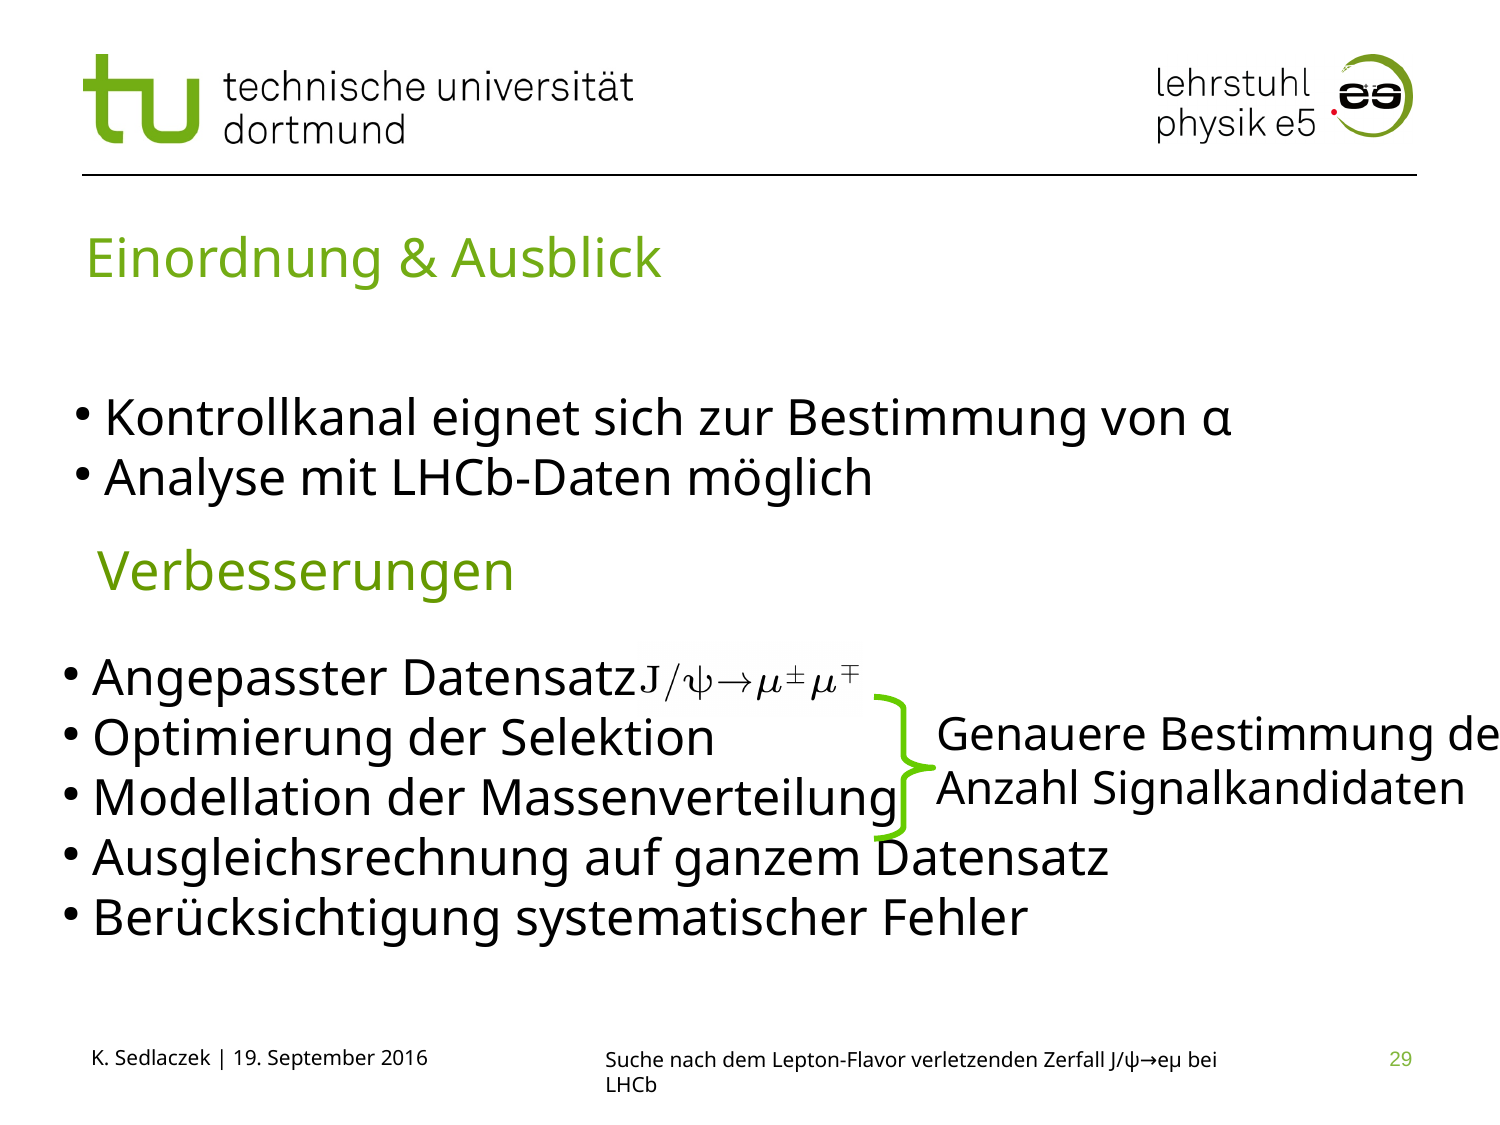

# Einordnung & Ausblick
 Kontrollkanal eignet sich zur Bestimmung von α
 Analyse mit LHCb-Daten möglich
Verbesserungen
 Angepasster Datensatz
 Optimierung der Selektion
 Modellation der Massenverteilung
 Ausgleichsrechnung auf ganzem Datensatz
 Berücksichtigung systematischer Fehler
Genauere Bestimmung der Anzahl Signalkandidaten
K. Sedlaczek | 19. September 2016
Suche nach dem Lepton-Flavor verletzenden Zerfall J/ψ→eµ bei LHCb